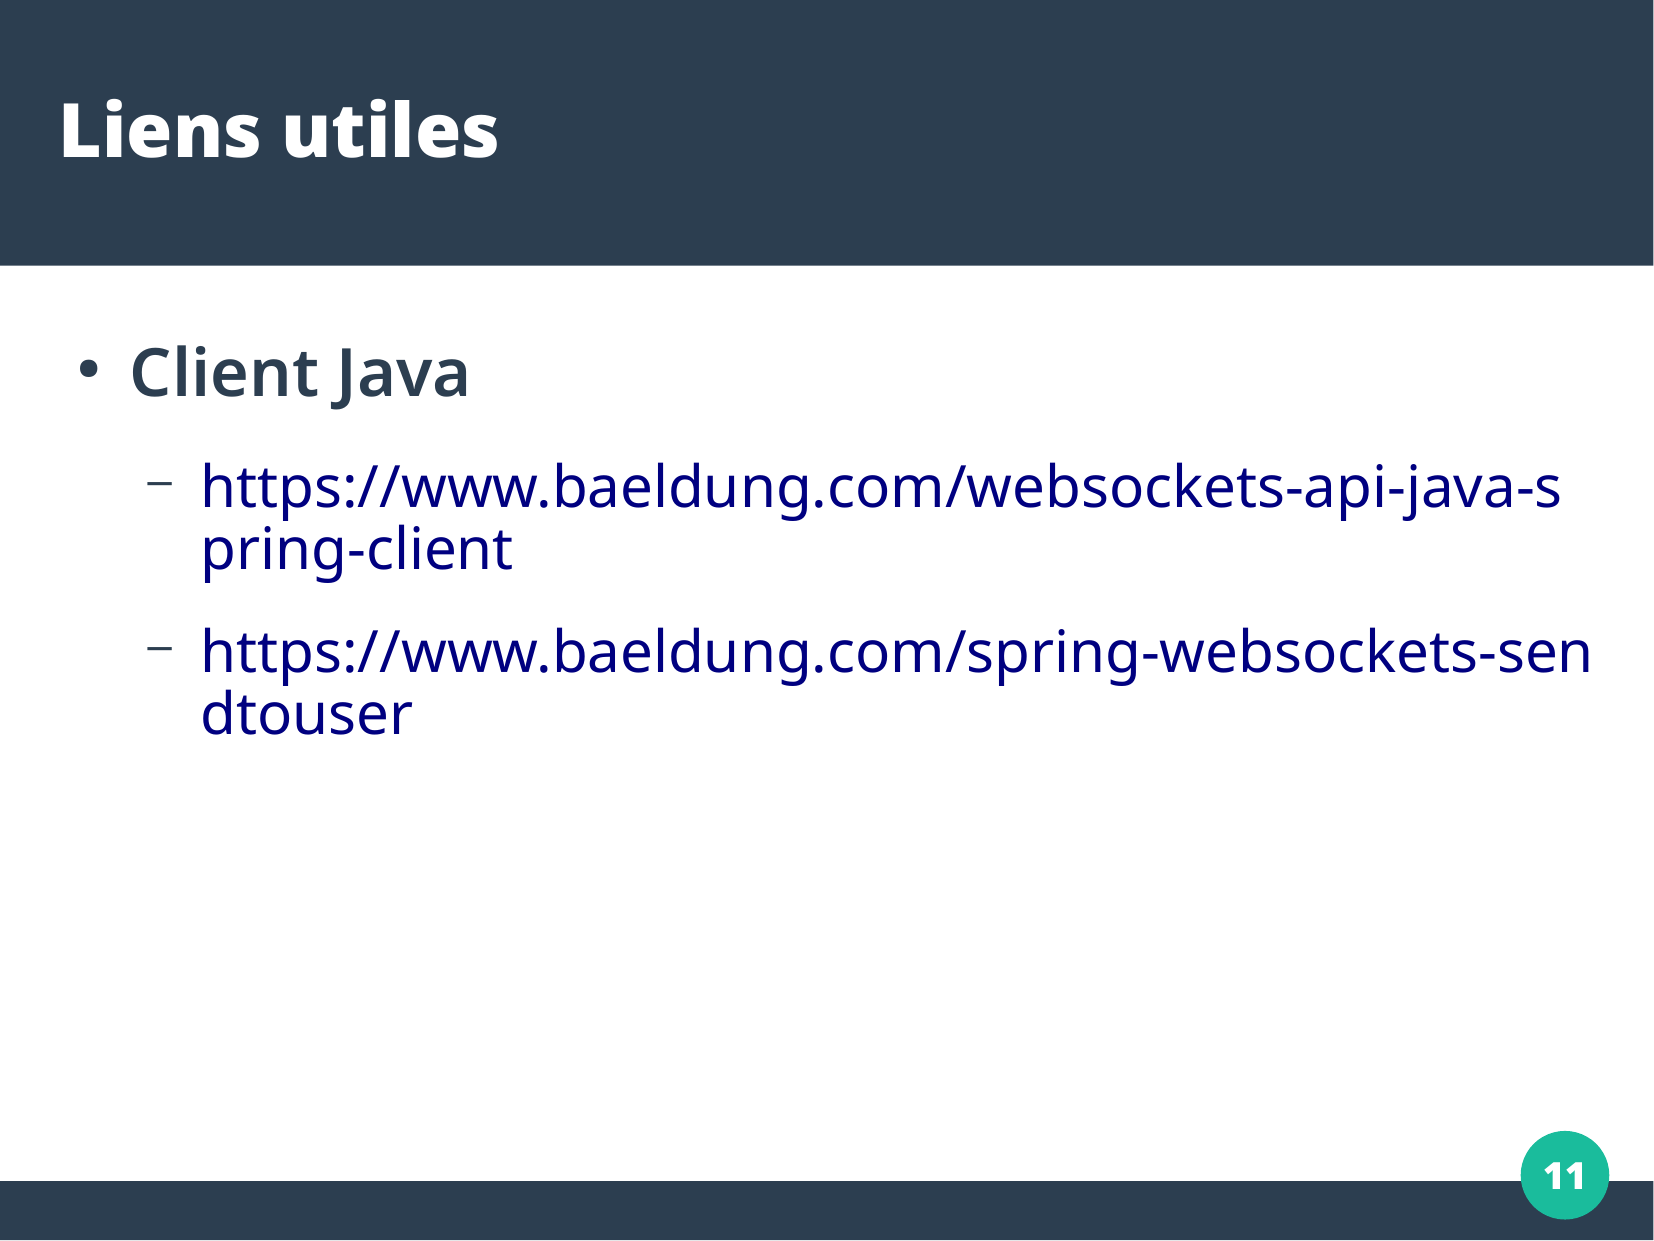

# Liens utiles
Client Java
https://www.baeldung.com/websockets-api-java-spring-client
https://www.baeldung.com/spring-websockets-sendtouser
11